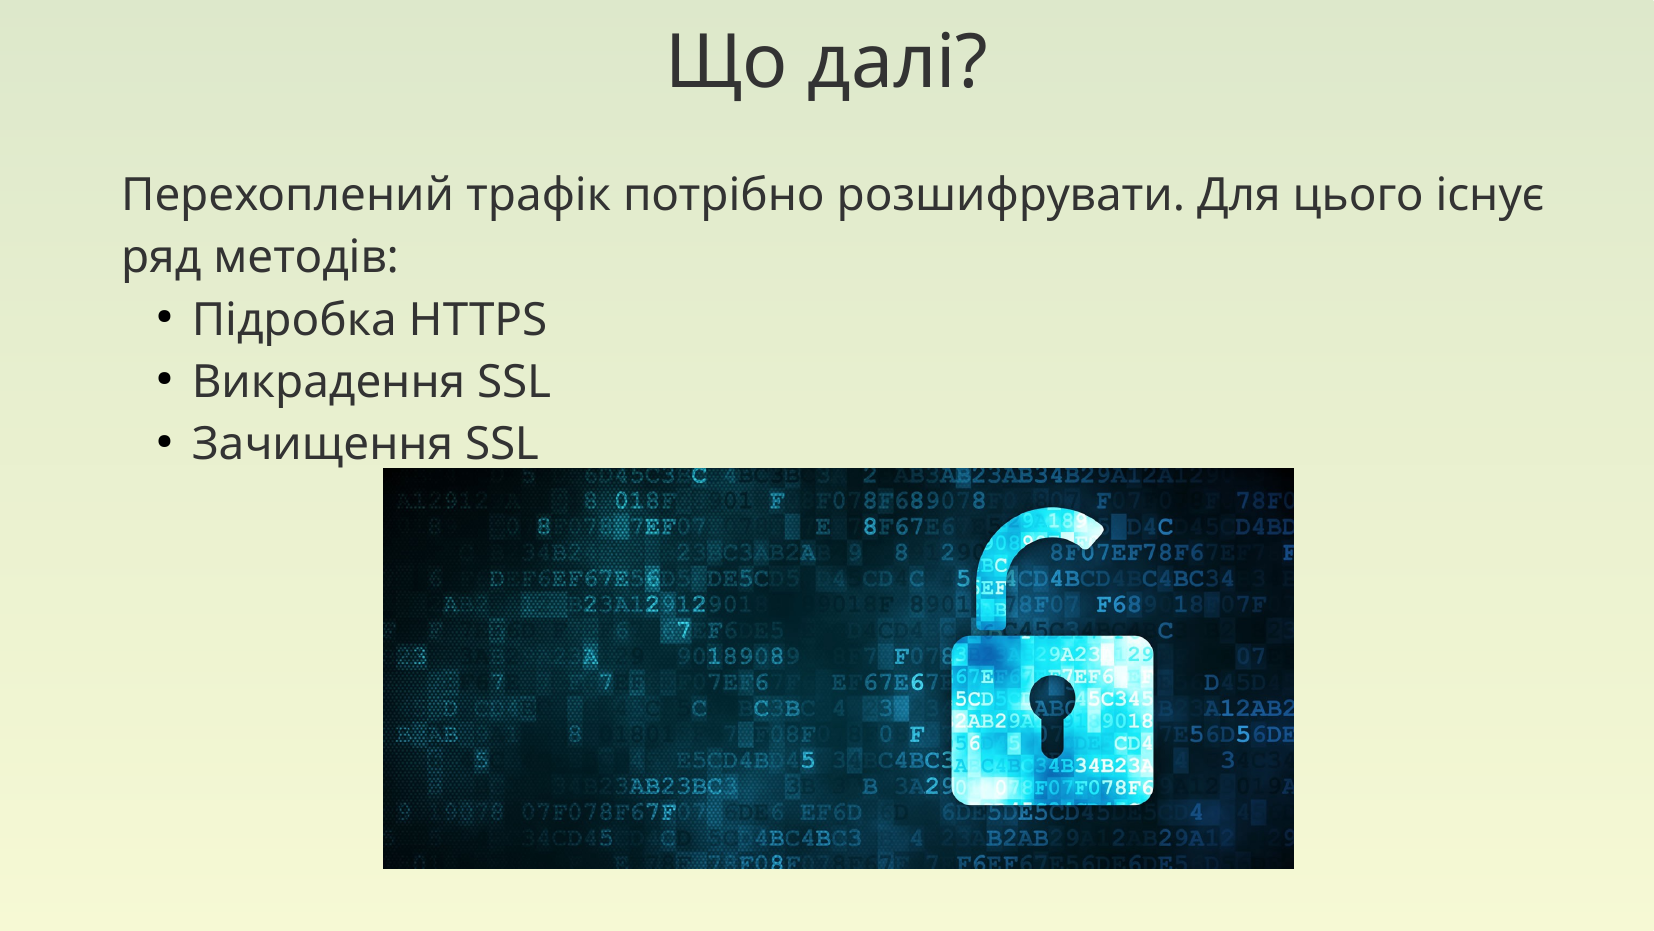

Що далі?
Перехоплений трафік потрібно розшифрувати. Для цього існує ряд методів:
Підробка HTTPS
Викрадення SSL
Зачищення SSL